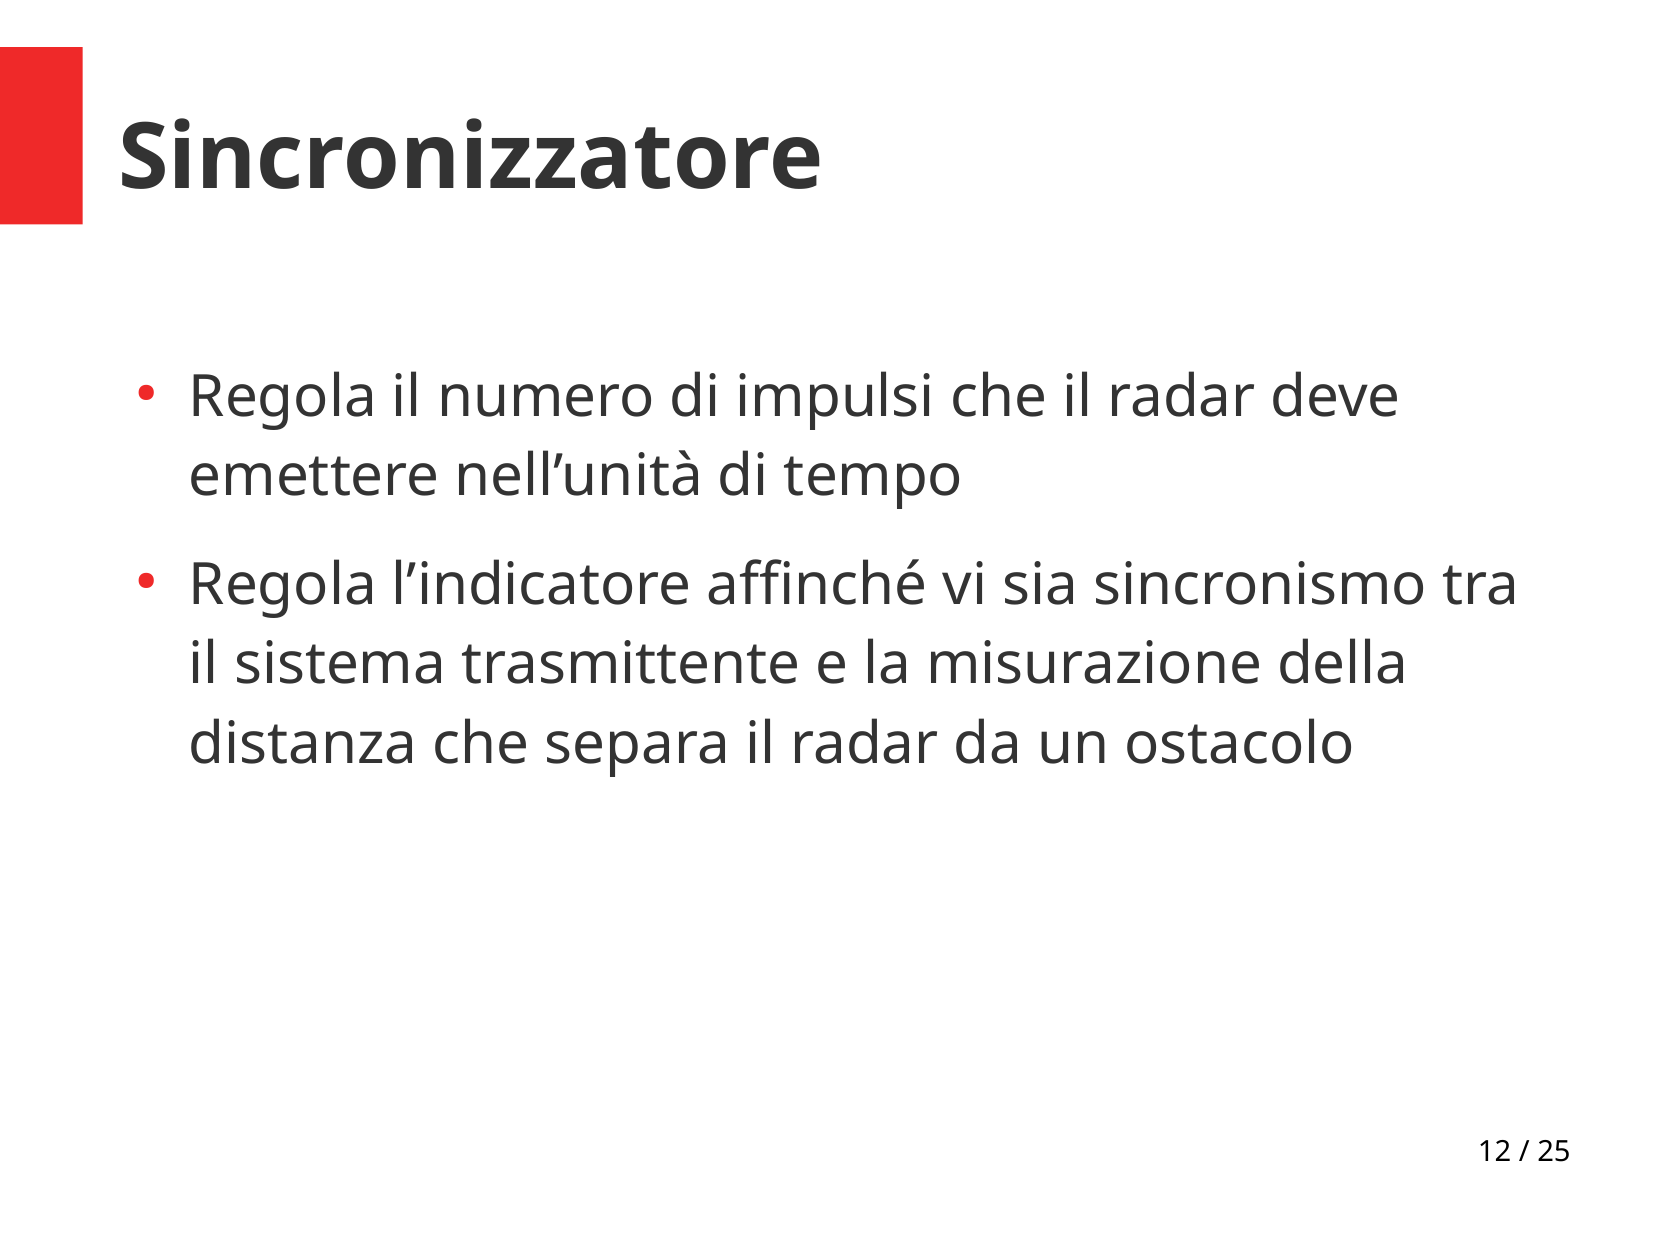

# Sincronizzatore
Regola il numero di impulsi che il radar deve emettere nell’unità di tempo
Regola l’indicatore affinché vi sia sincronismo tra il sistema trasmittente e la misurazione della distanza che separa il radar da un ostacolo
12